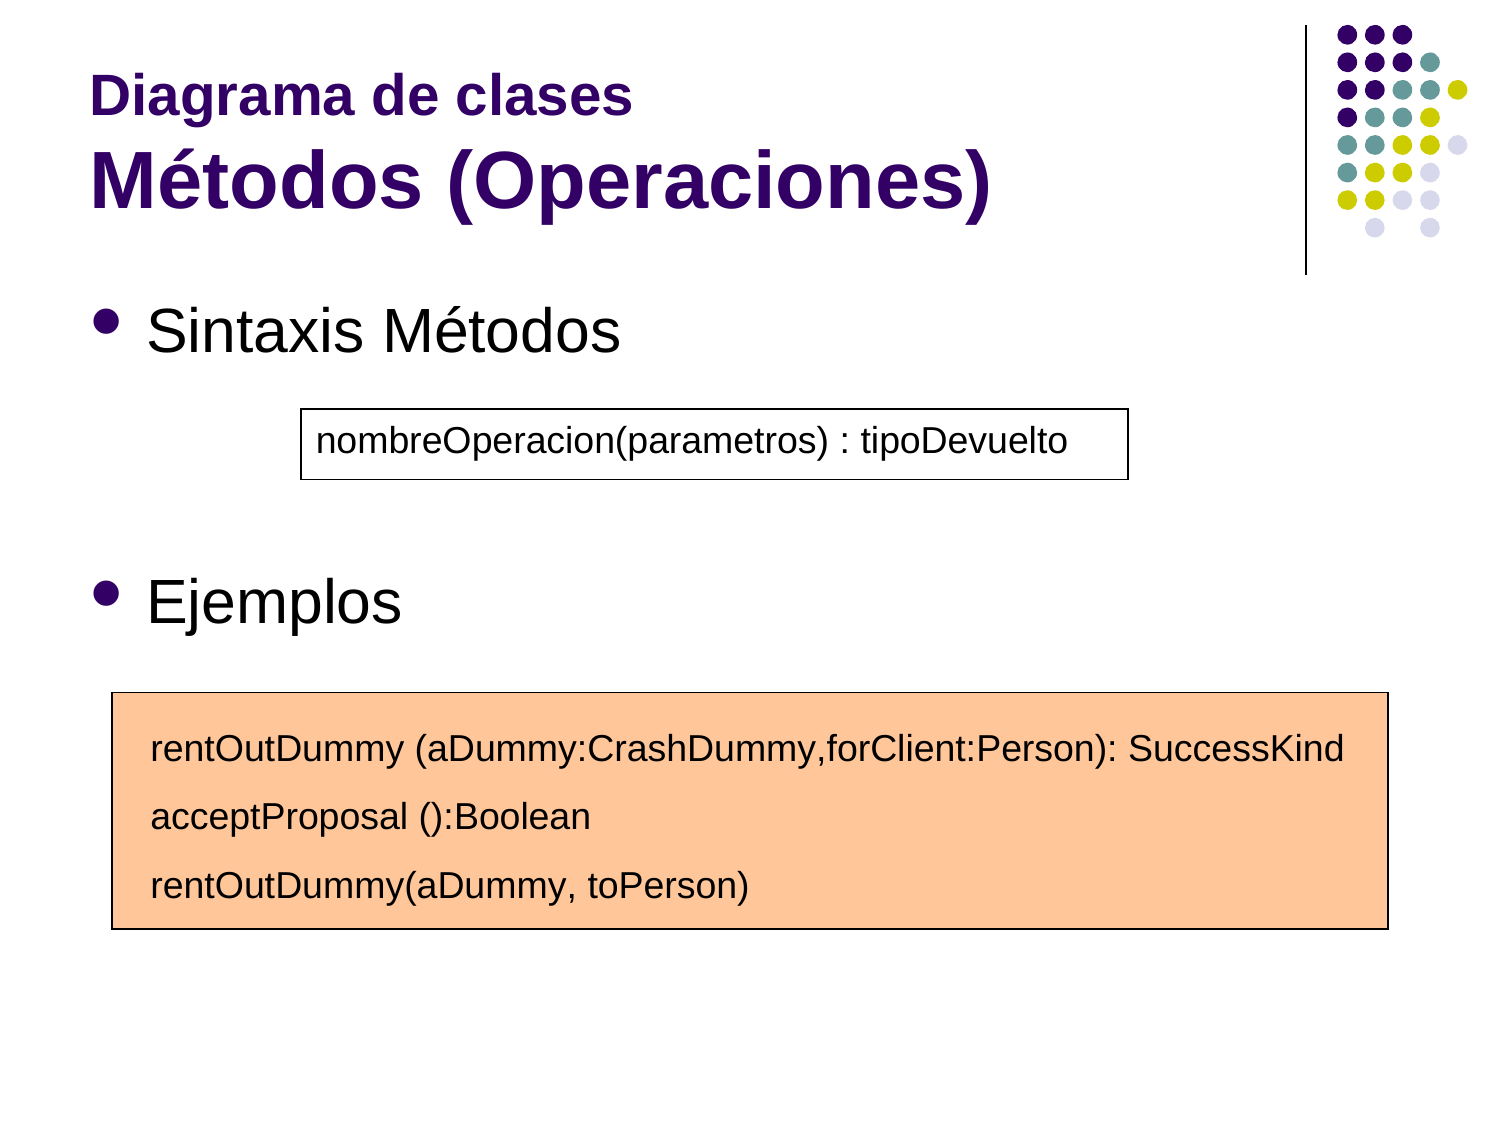

# Diagrama de clases Métodos (Operaciones)
Sintaxis Métodos
Ejemplos
nombreOperacion(parametros) : tipoDevuelto
rentOutDummy (aDummy:CrashDummy,forClient:Person): SuccessKind
acceptProposal ():Boolean
rentOutDummy(aDummy, toPerson)